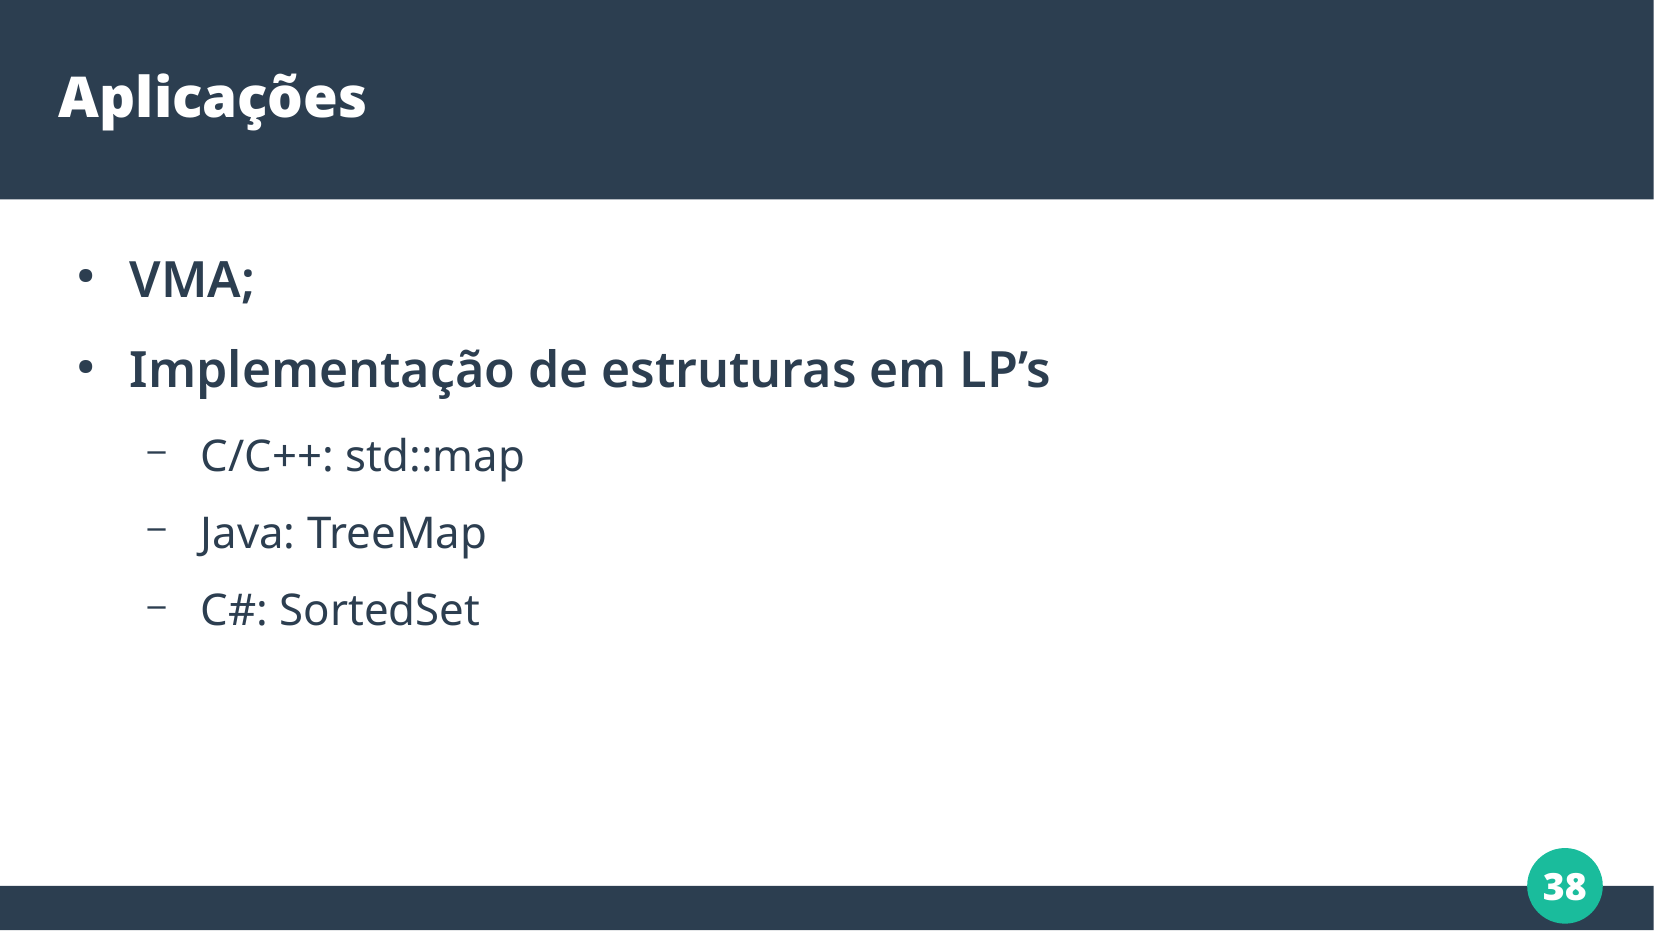

# Aplicações
VMA;
Implementação de estruturas em LP’s
C/C++: std::map
Java: TreeMap
C#: SortedSet